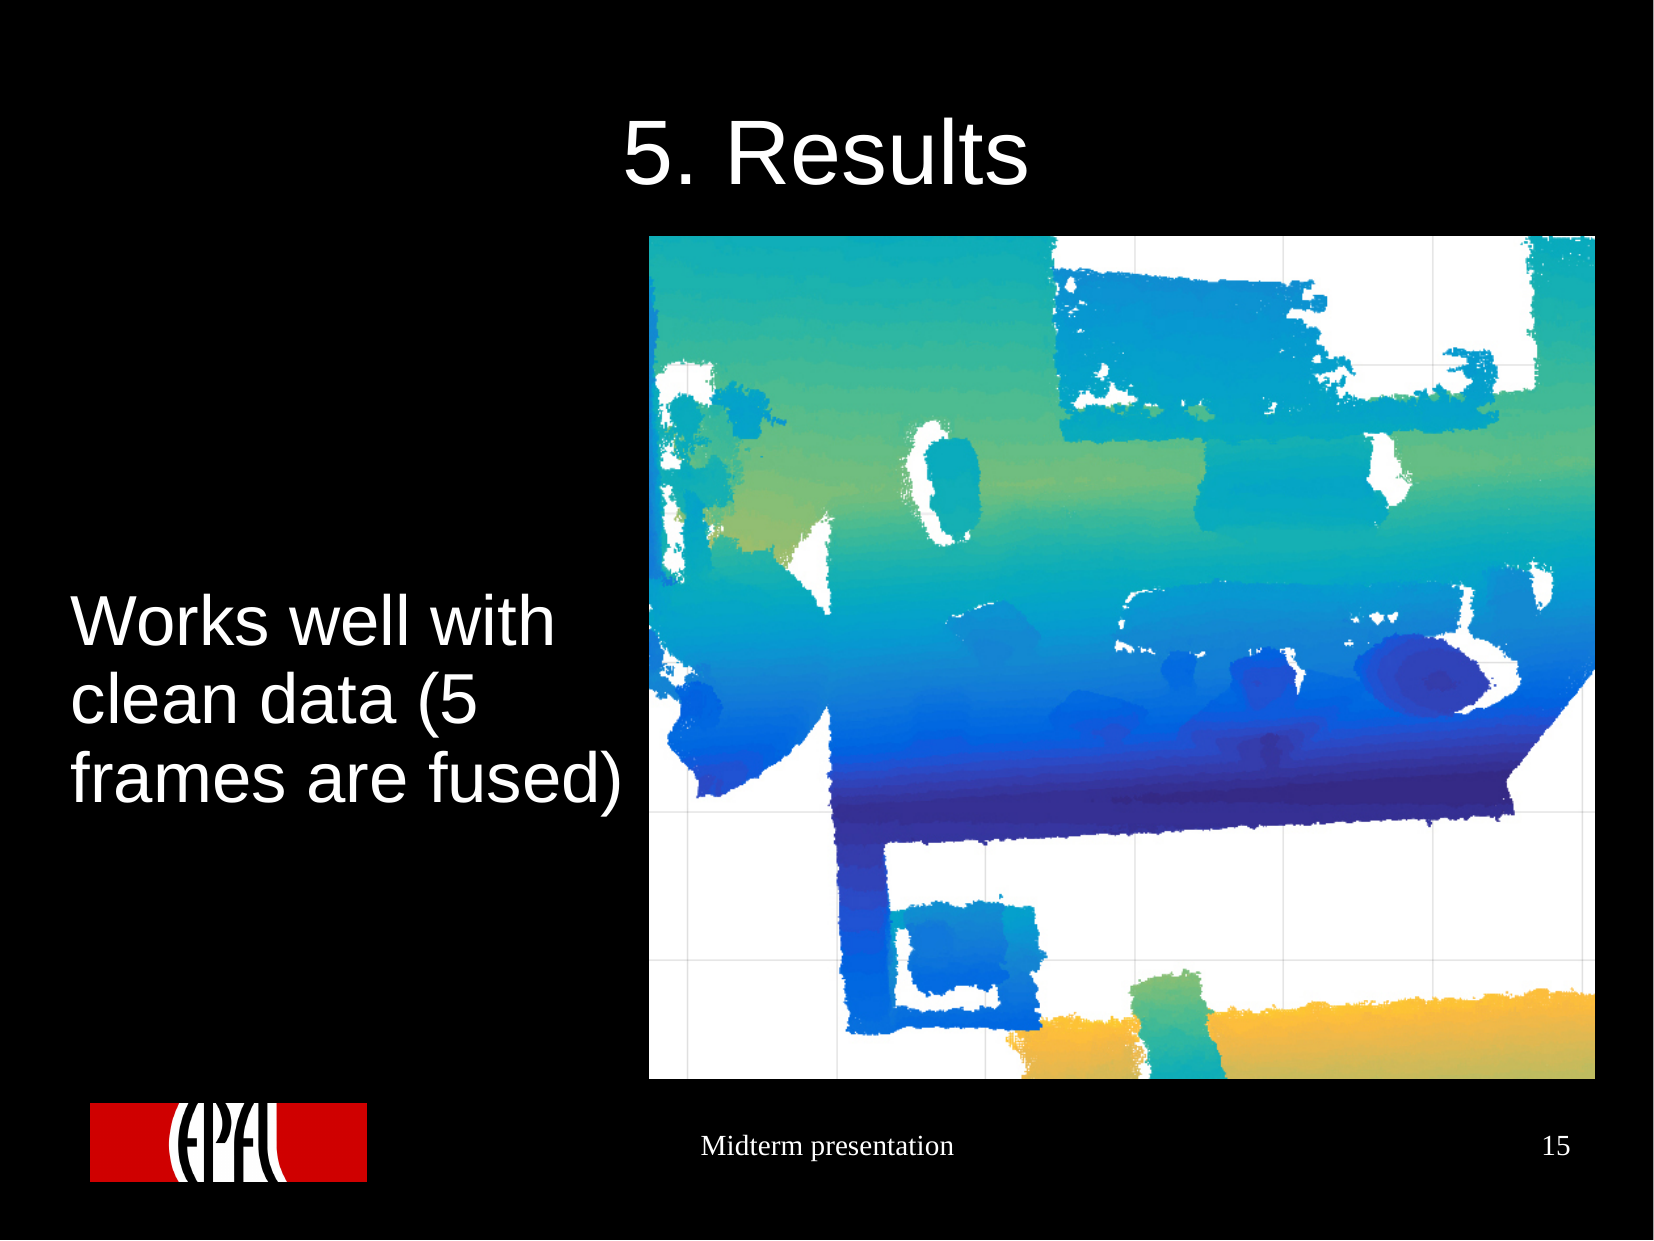

# 5. Results
Works well with clean data (5 frames are fused)
Midterm presentation
15